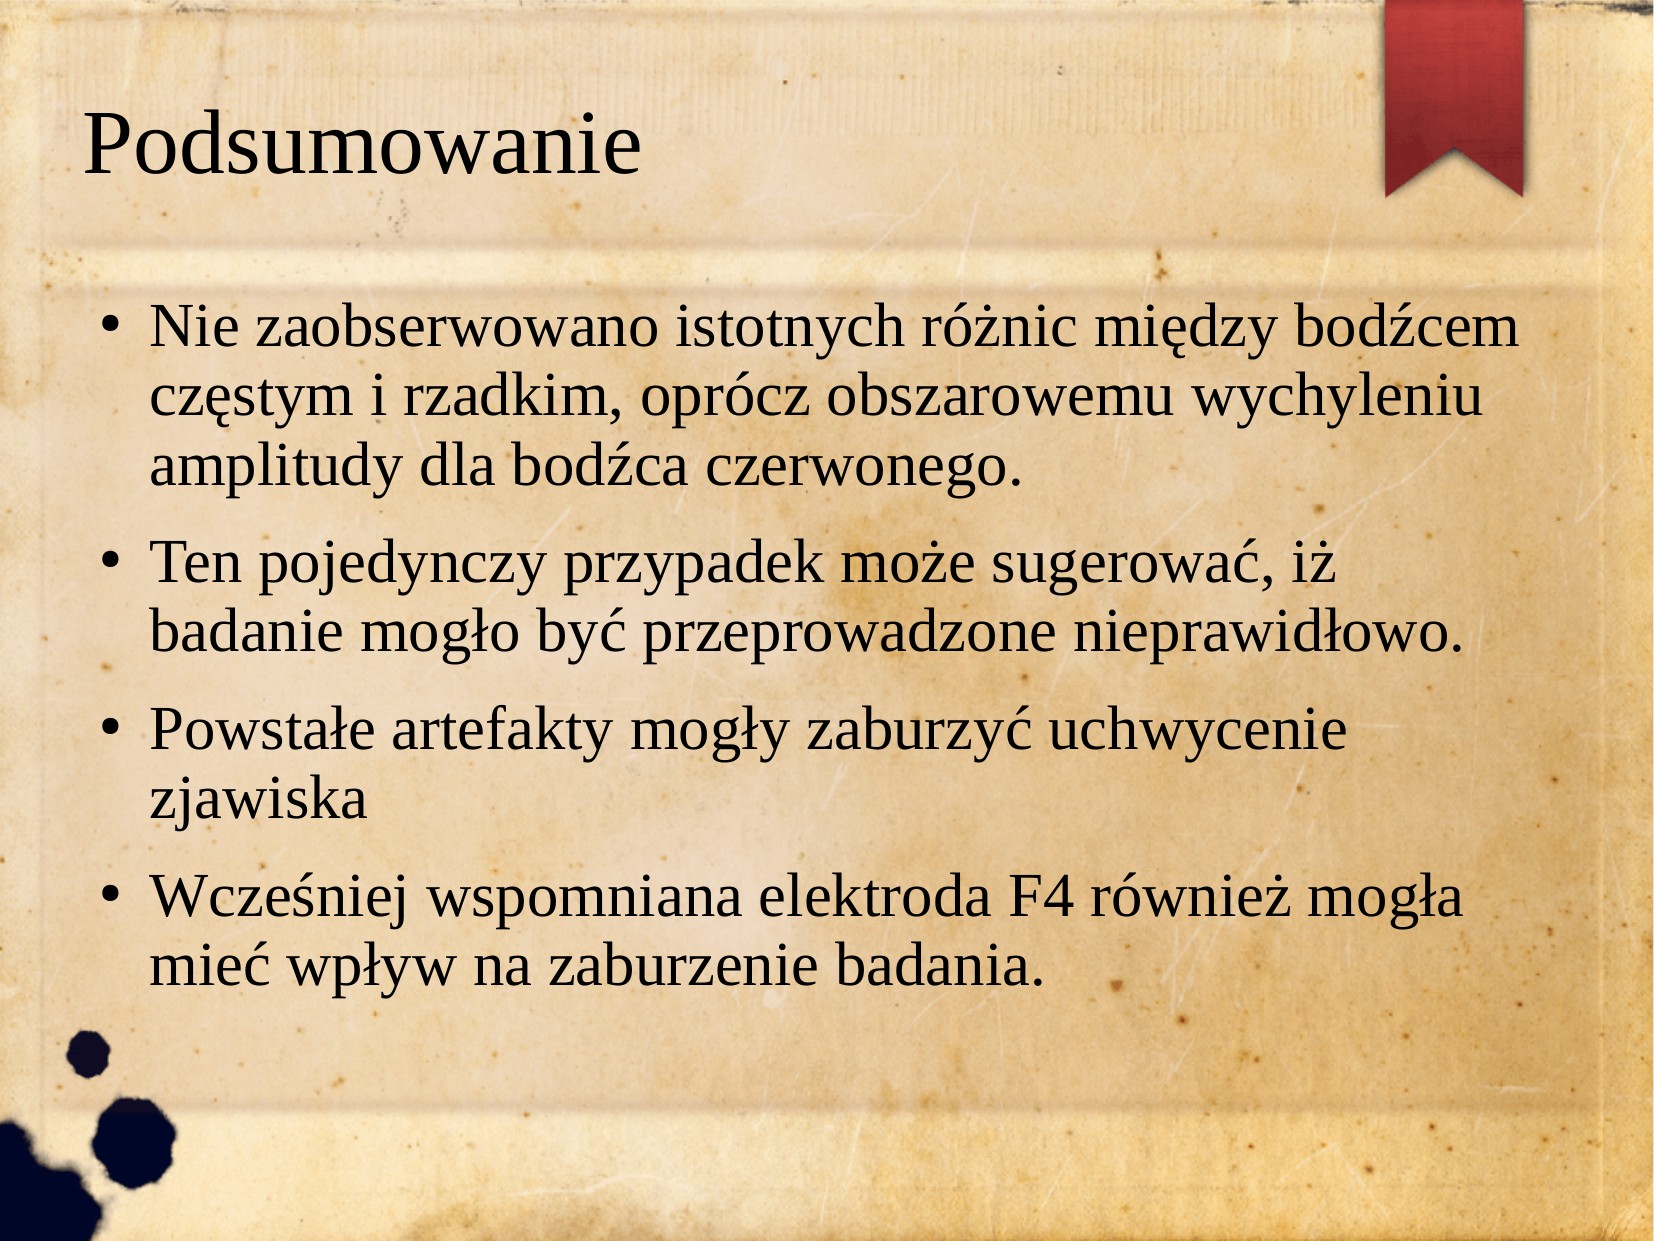

# Podsumowanie
Nie zaobserwowano istotnych różnic między bodźcem częstym i rzadkim, oprócz obszarowemu wychyleniu amplitudy dla bodźca czerwonego.
Ten pojedynczy przypadek może sugerować, iż badanie mogło być przeprowadzone nieprawidłowo.
Powstałe artefakty mogły zaburzyć uchwycenie zjawiska
Wcześniej wspomniana elektroda F4 również mogła mieć wpływ na zaburzenie badania.